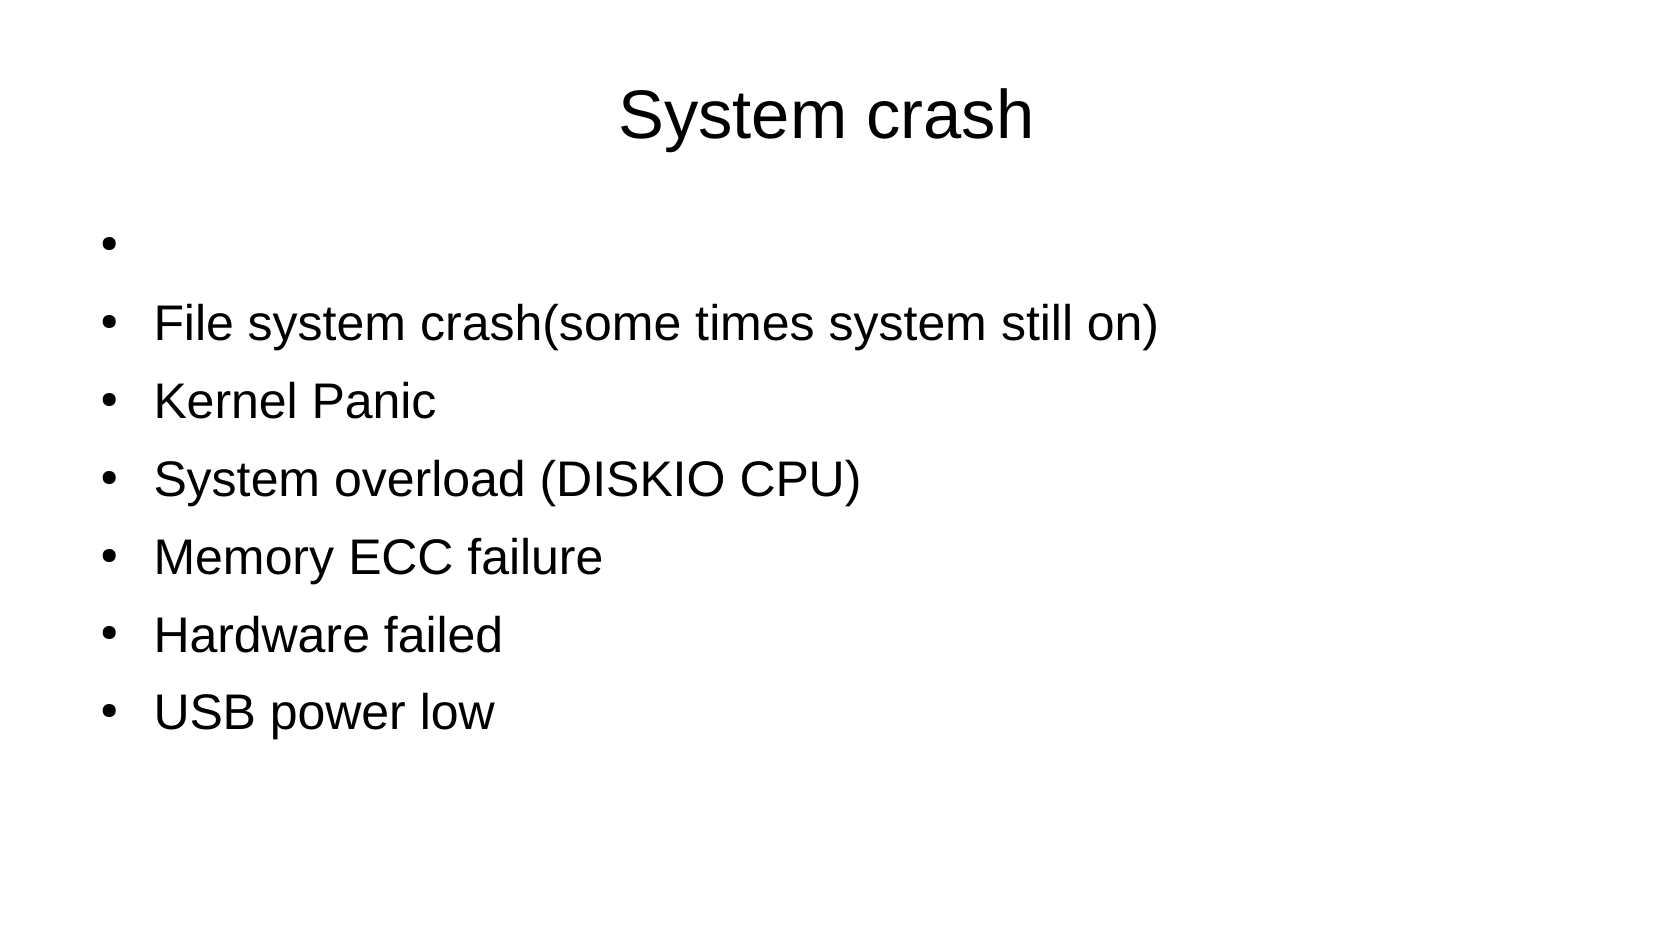

# System crash
File system crash(some times system still on)
Kernel Panic
System overload (DISKIO CPU)
Memory ECC failure
Hardware failed
USB power low